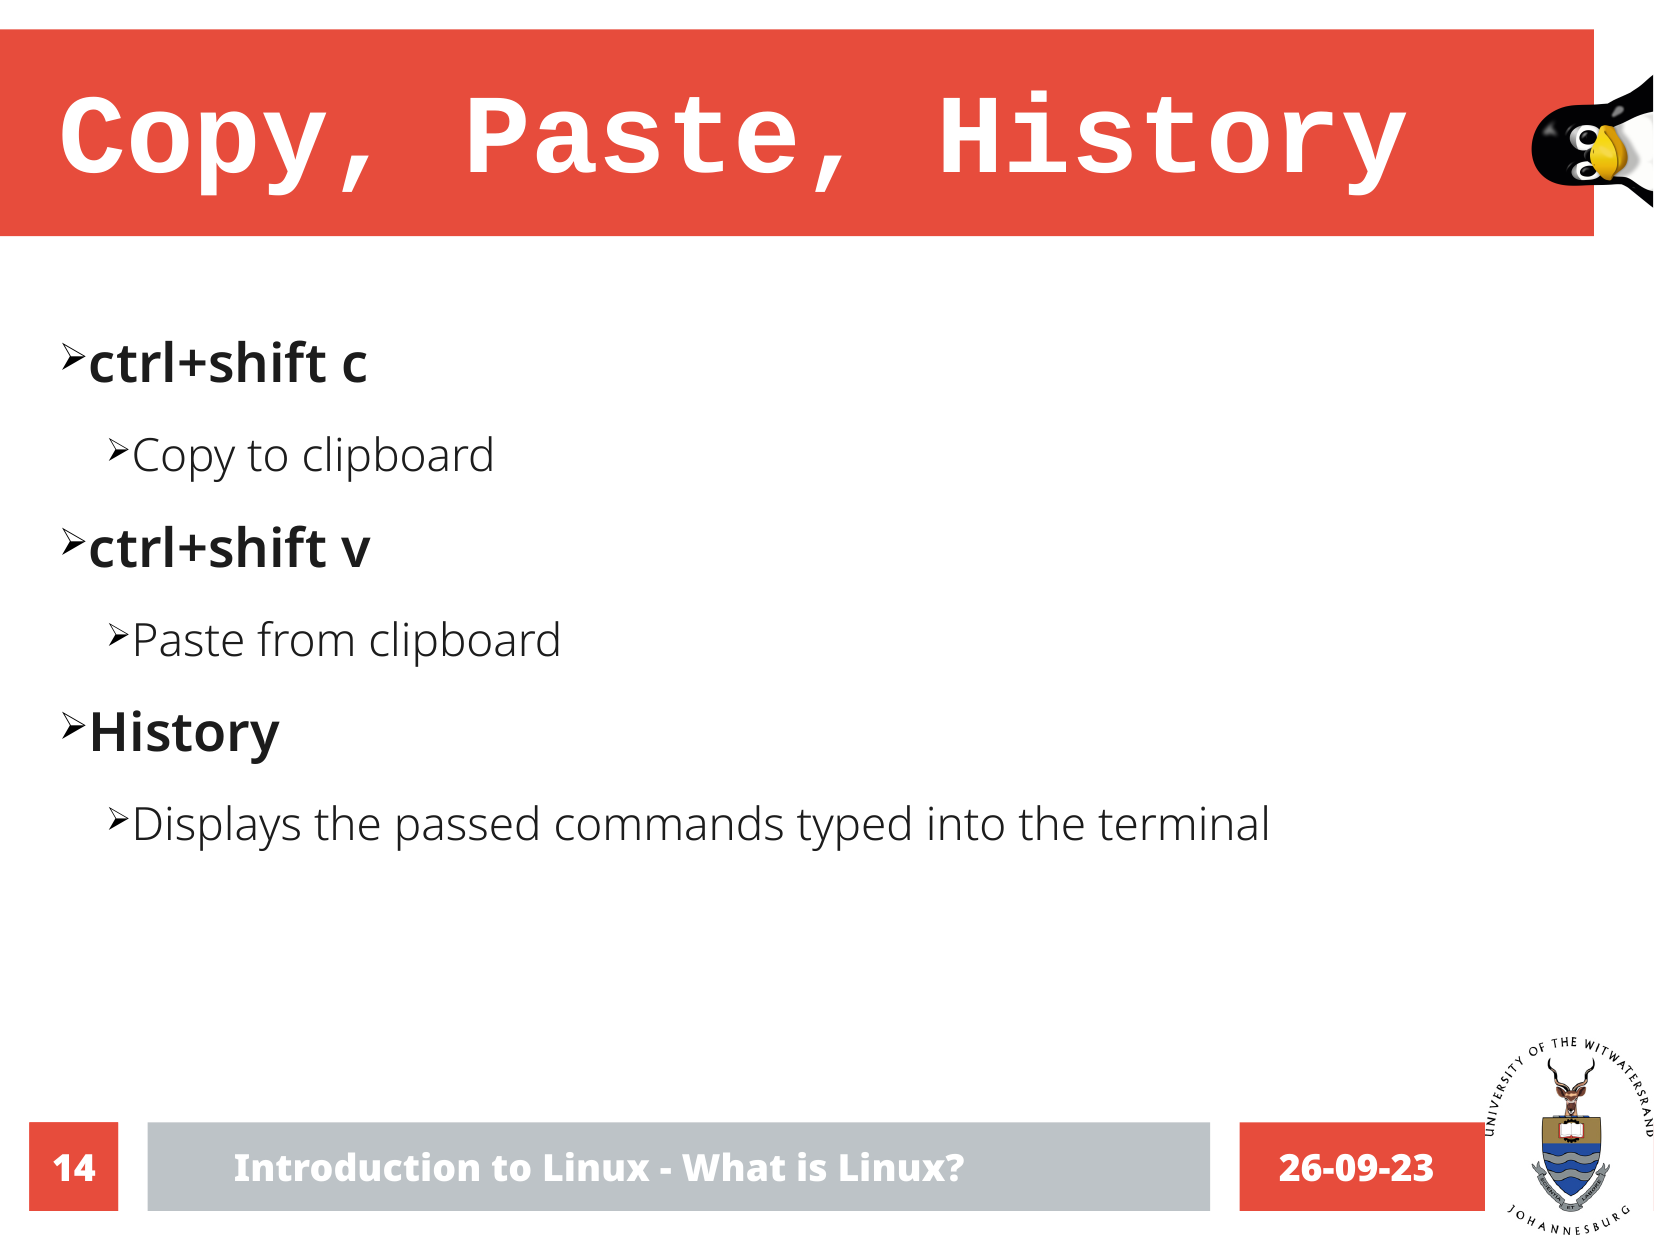

# Copy, Paste, History
ctrl+shift c
Copy to clipboard
ctrl+shift v
Paste from clipboard
History
Displays the passed commands typed into the terminal
14
 Introduction to Linux - What is Linux?